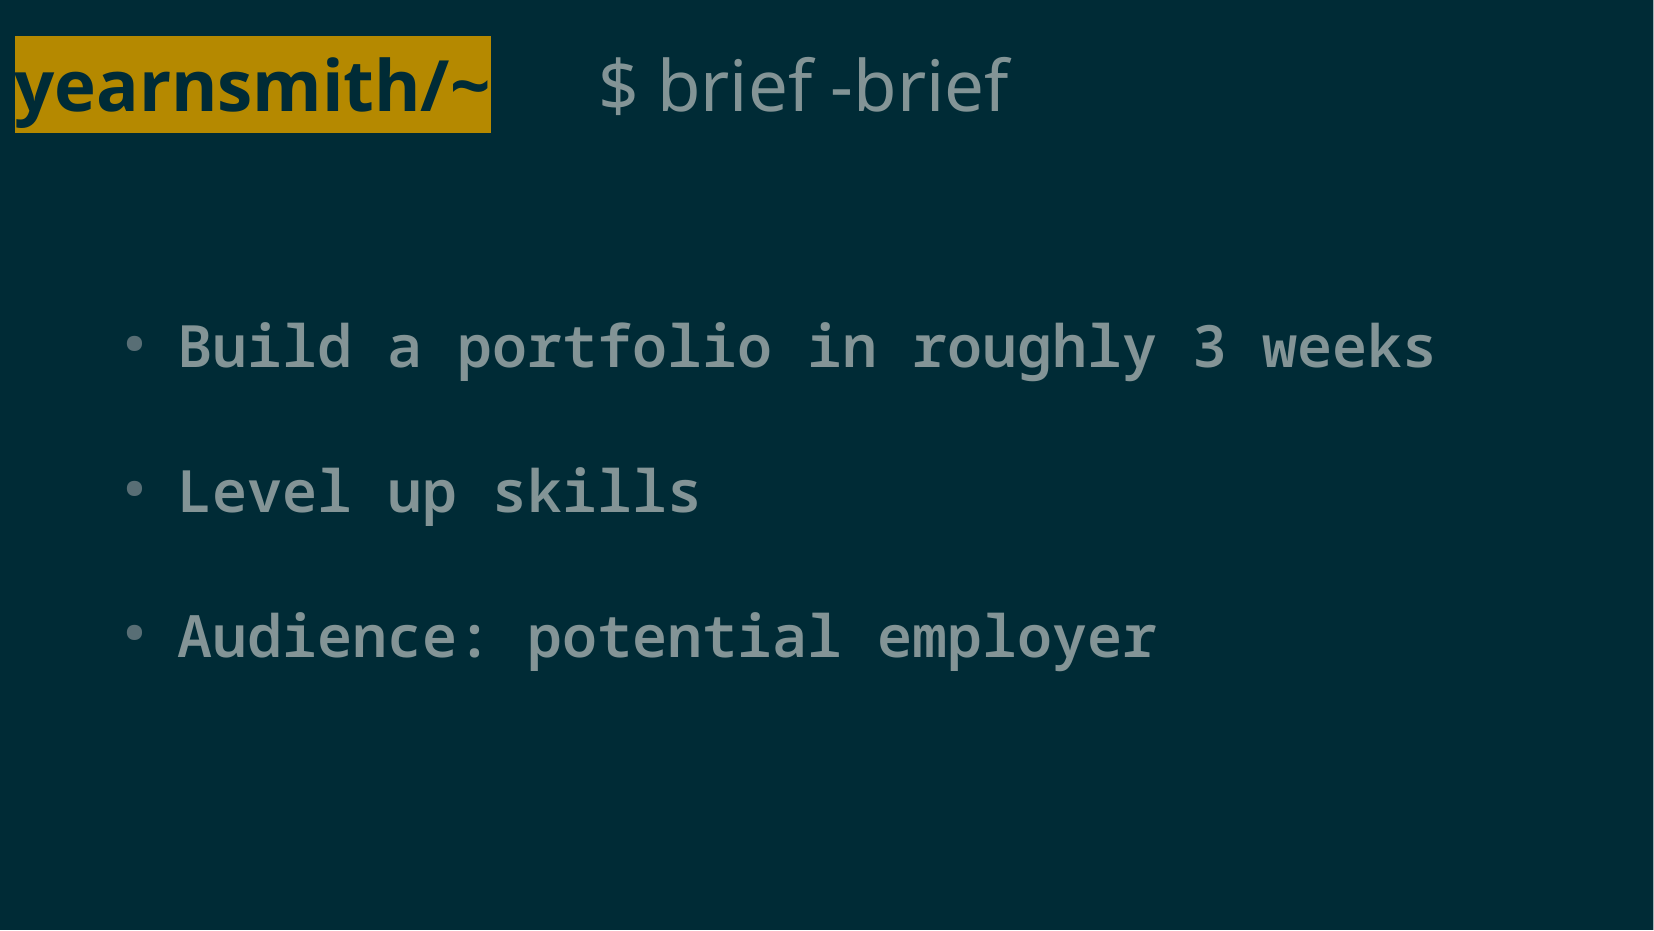

$ brief -Brief
Yearnsmith/~
# Build a portfolio in roughly 3 weeks
Level up skills
Audience: potential employer